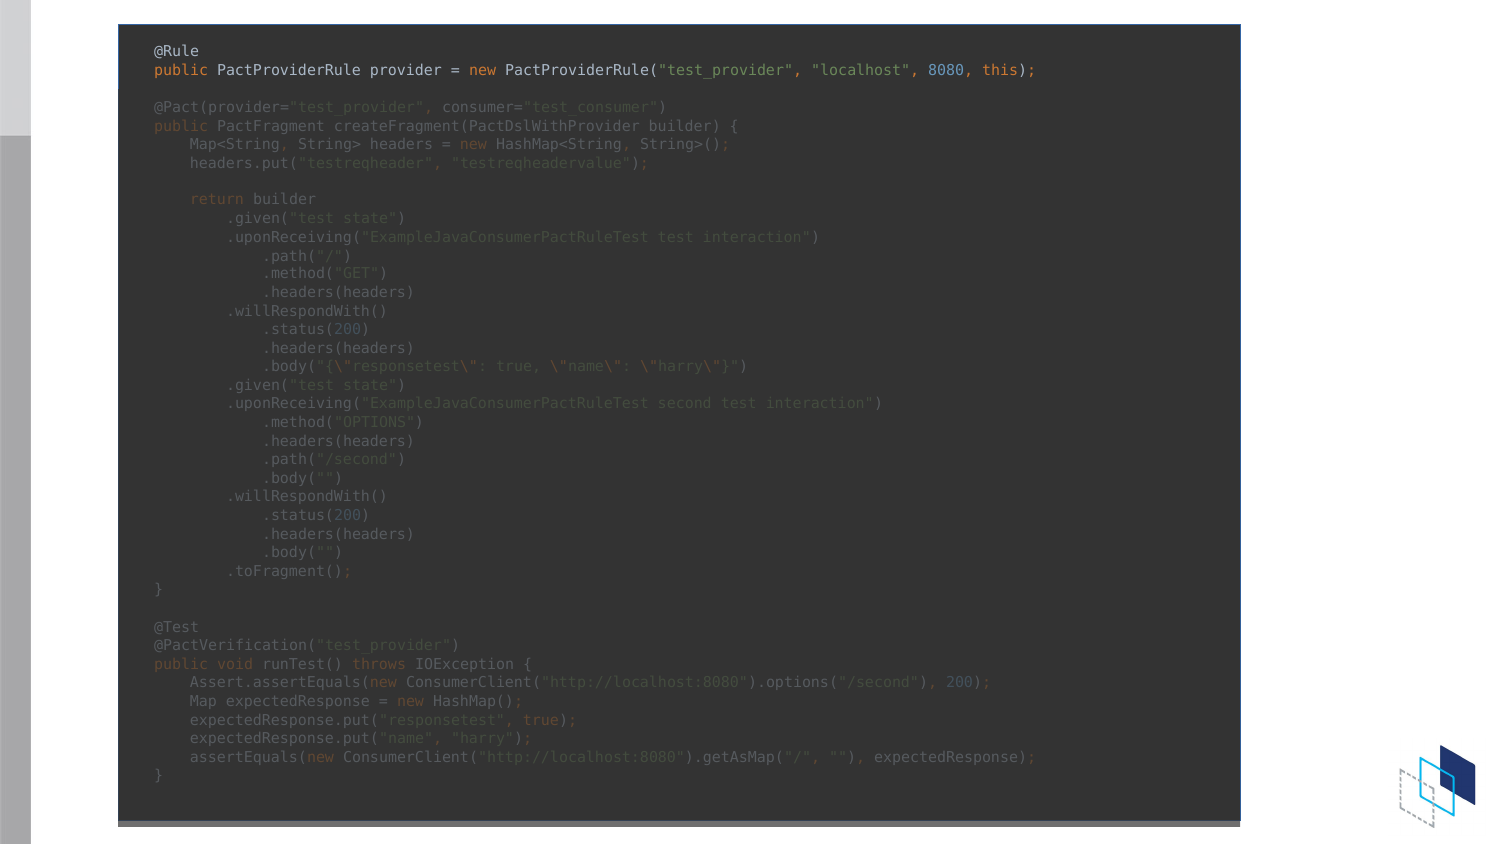

@Rule
 public PactProviderRule provider = new PactProviderRule("test_provider", "localhost", 8080, this);
 @Pact(provider="test_provider", consumer="test_consumer")
 public PactFragment createFragment(PactDslWithProvider builder) {
 Map<String, String> headers = new HashMap<String, String>();
 headers.put("testreqheader", "testreqheadervalue");
 return builder
 .given("test state")
 .uponReceiving("ExampleJavaConsumerPactRuleTest test interaction")
 .path("/")
 .method("GET")
 .headers(headers)
 .willRespondWith()
 .status(200)
 .headers(headers)
 .body("{\"responsetest\": true, \"name\": \"harry\"}")
 .given("test state")
 .uponReceiving("ExampleJavaConsumerPactRuleTest second test interaction")
 .method("OPTIONS")
 .headers(headers)
 .path("/second")
 .body("")
 .willRespondWith()
 .status(200)
 .headers(headers)
 .body("")
 .toFragment();
 }
 @Test
 @PactVerification("test_provider")
 public void runTest() throws IOException {
 Assert.assertEquals(new ConsumerClient("http://localhost:8080").options("/second"), 200);
 Map expectedResponse = new HashMap();
 expectedResponse.put("responsetest", true);
 expectedResponse.put("name", "harry");
 assertEquals(new ConsumerClient("http://localhost:8080").getAsMap("/", ""), expectedResponse);
 }